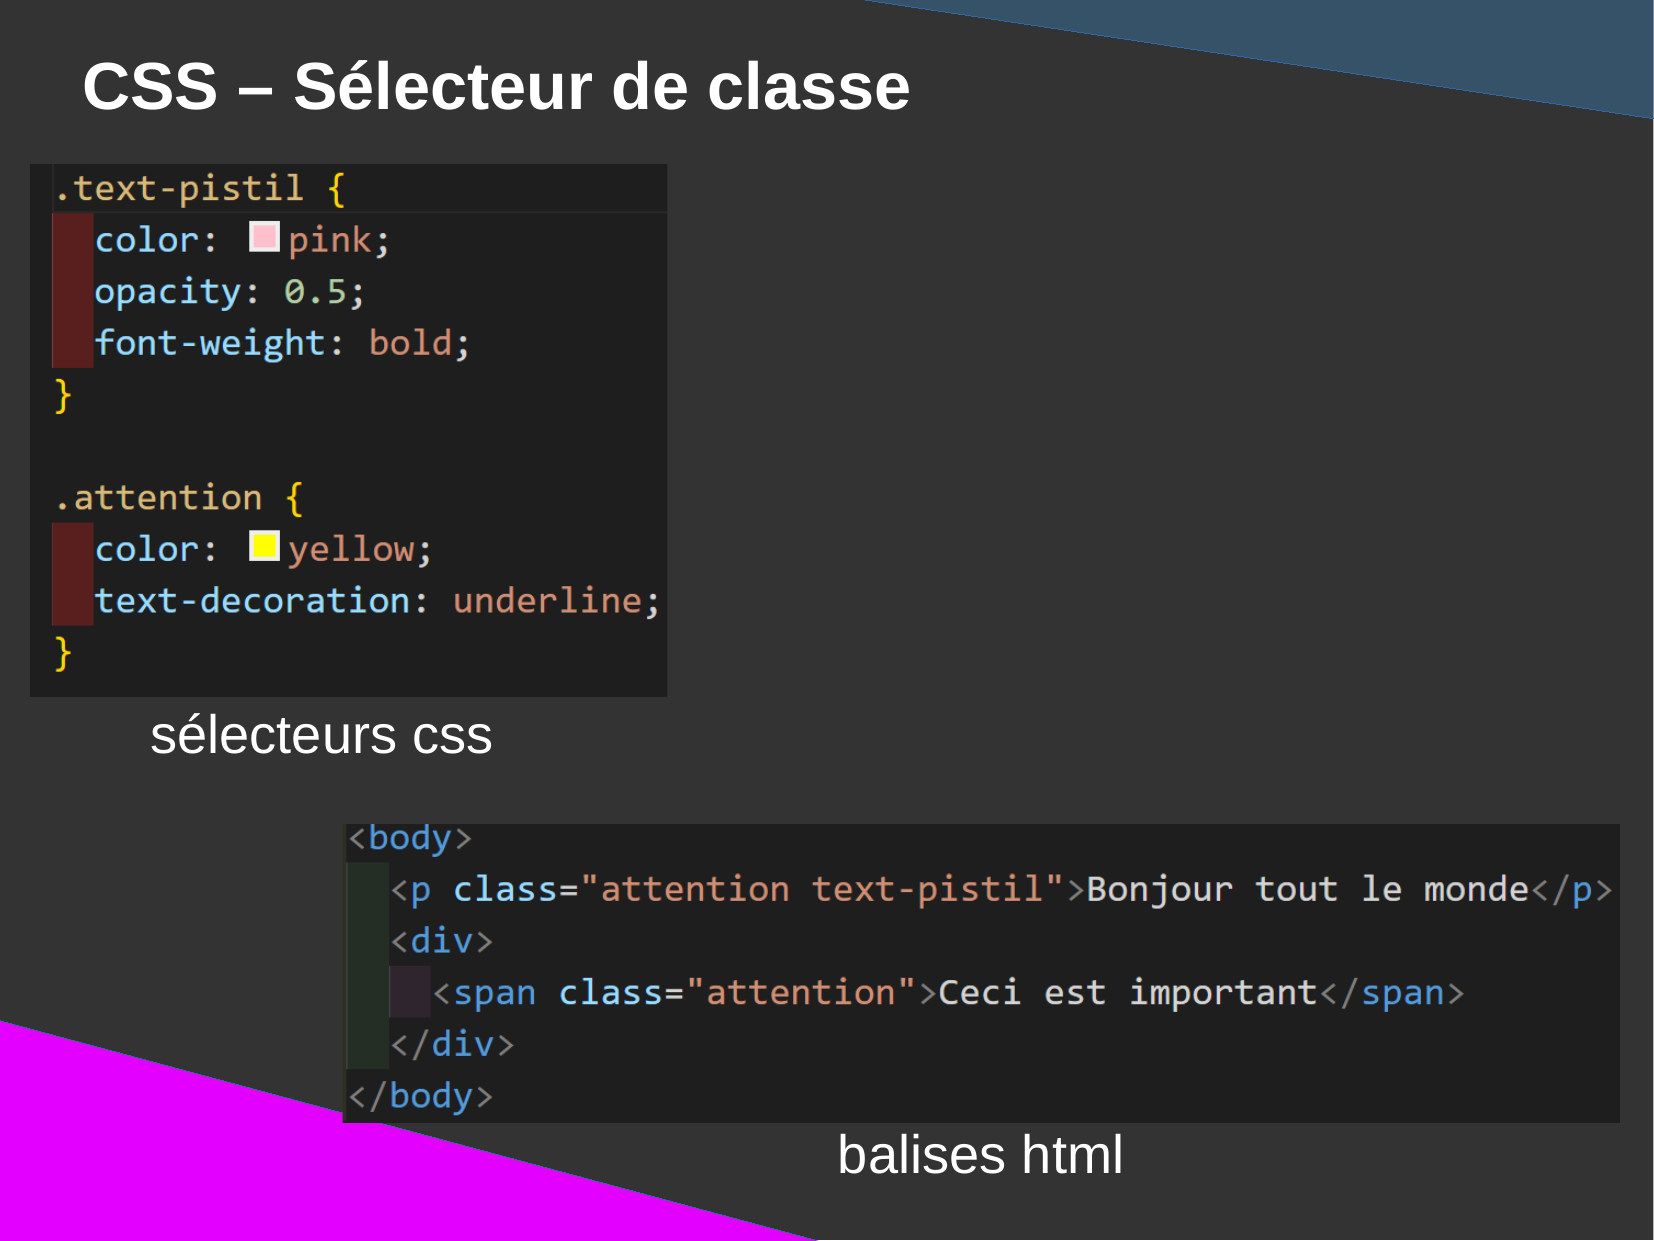

# CSS – Sélecteur de classe
sélecteurs css
balises html